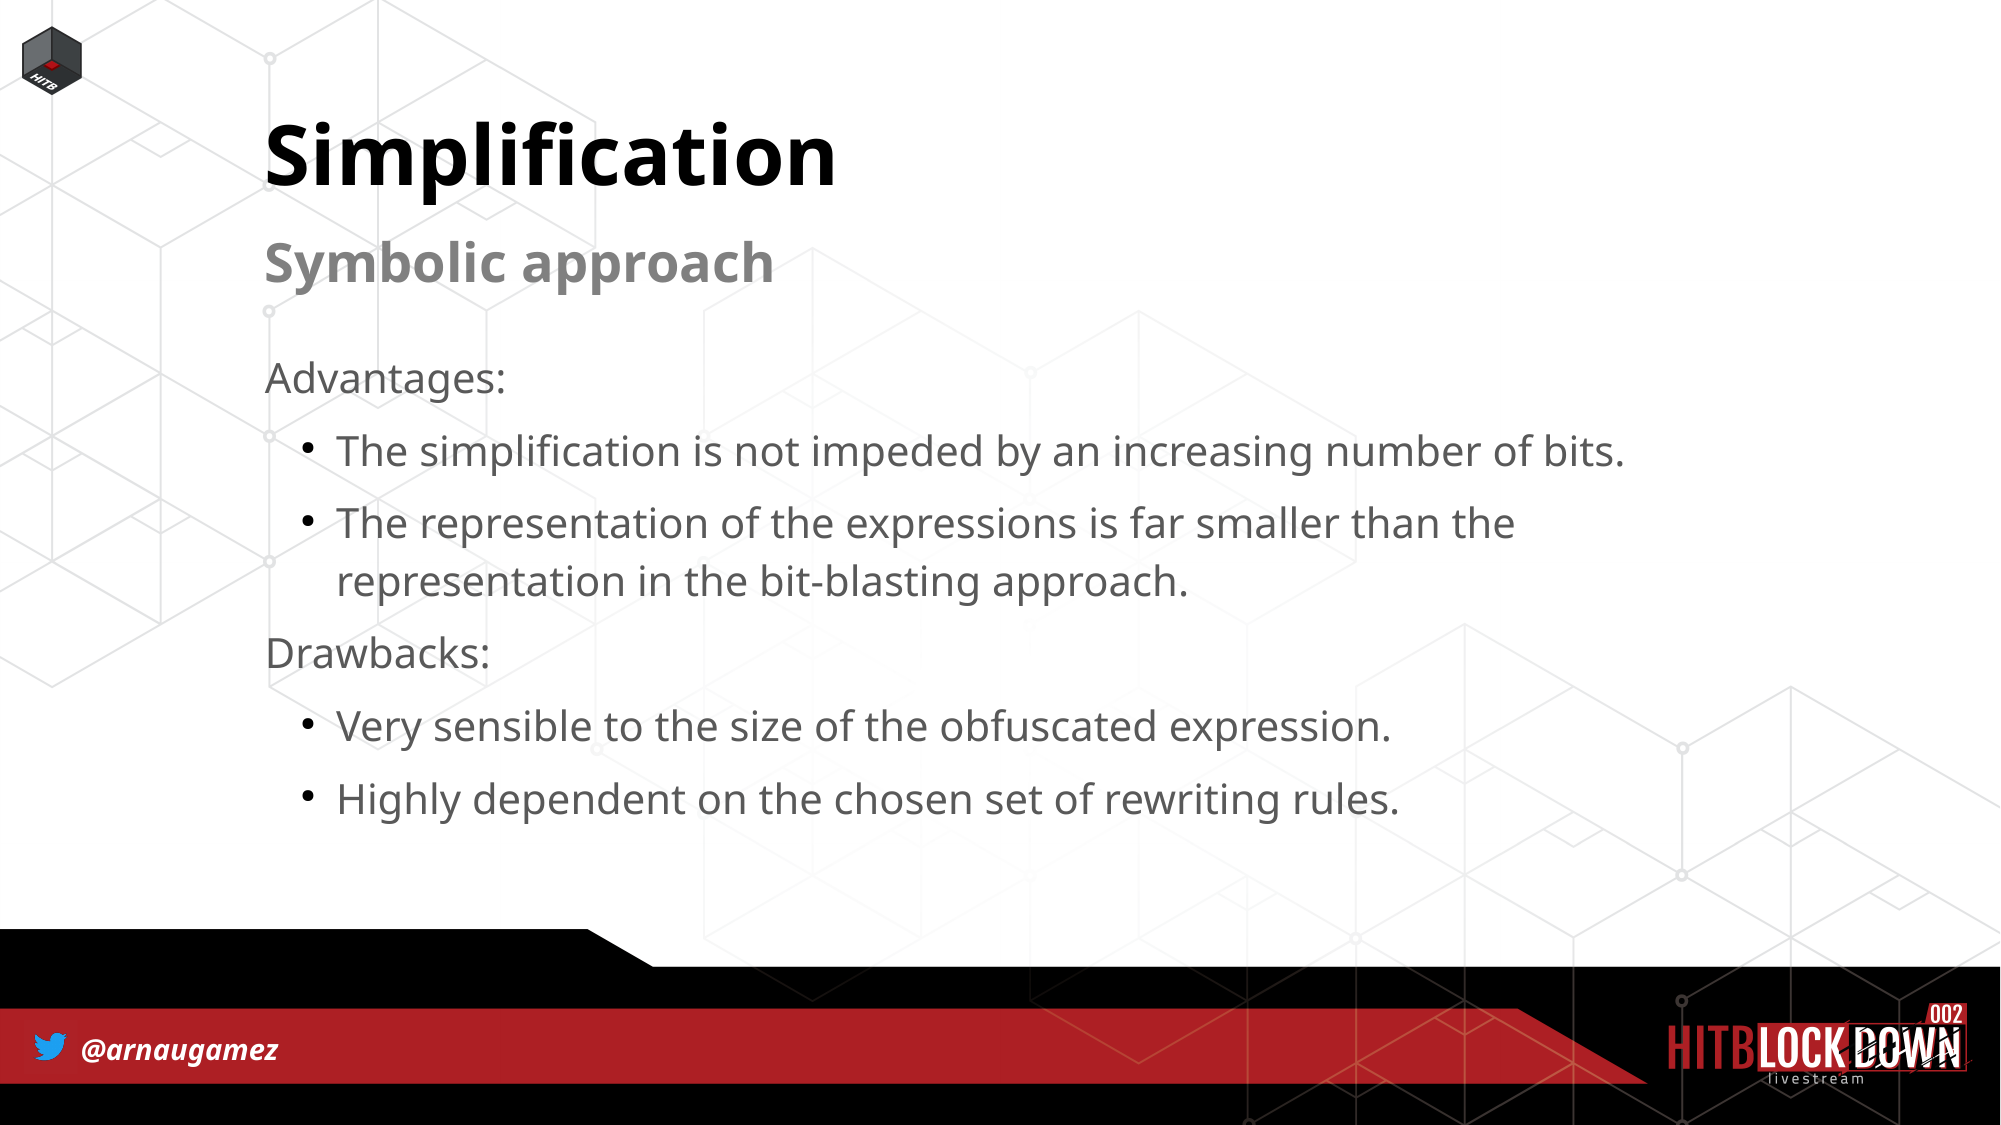

# Simplification
Symbolic approach
Advantages:
The simplification is not impeded by an increasing number of bits.
The representation of the expressions is far smaller than the representation in the bit-blasting approach.
Drawbacks:
Very sensible to the size of the obfuscated expression.
Highly dependent on the chosen set of rewriting rules.